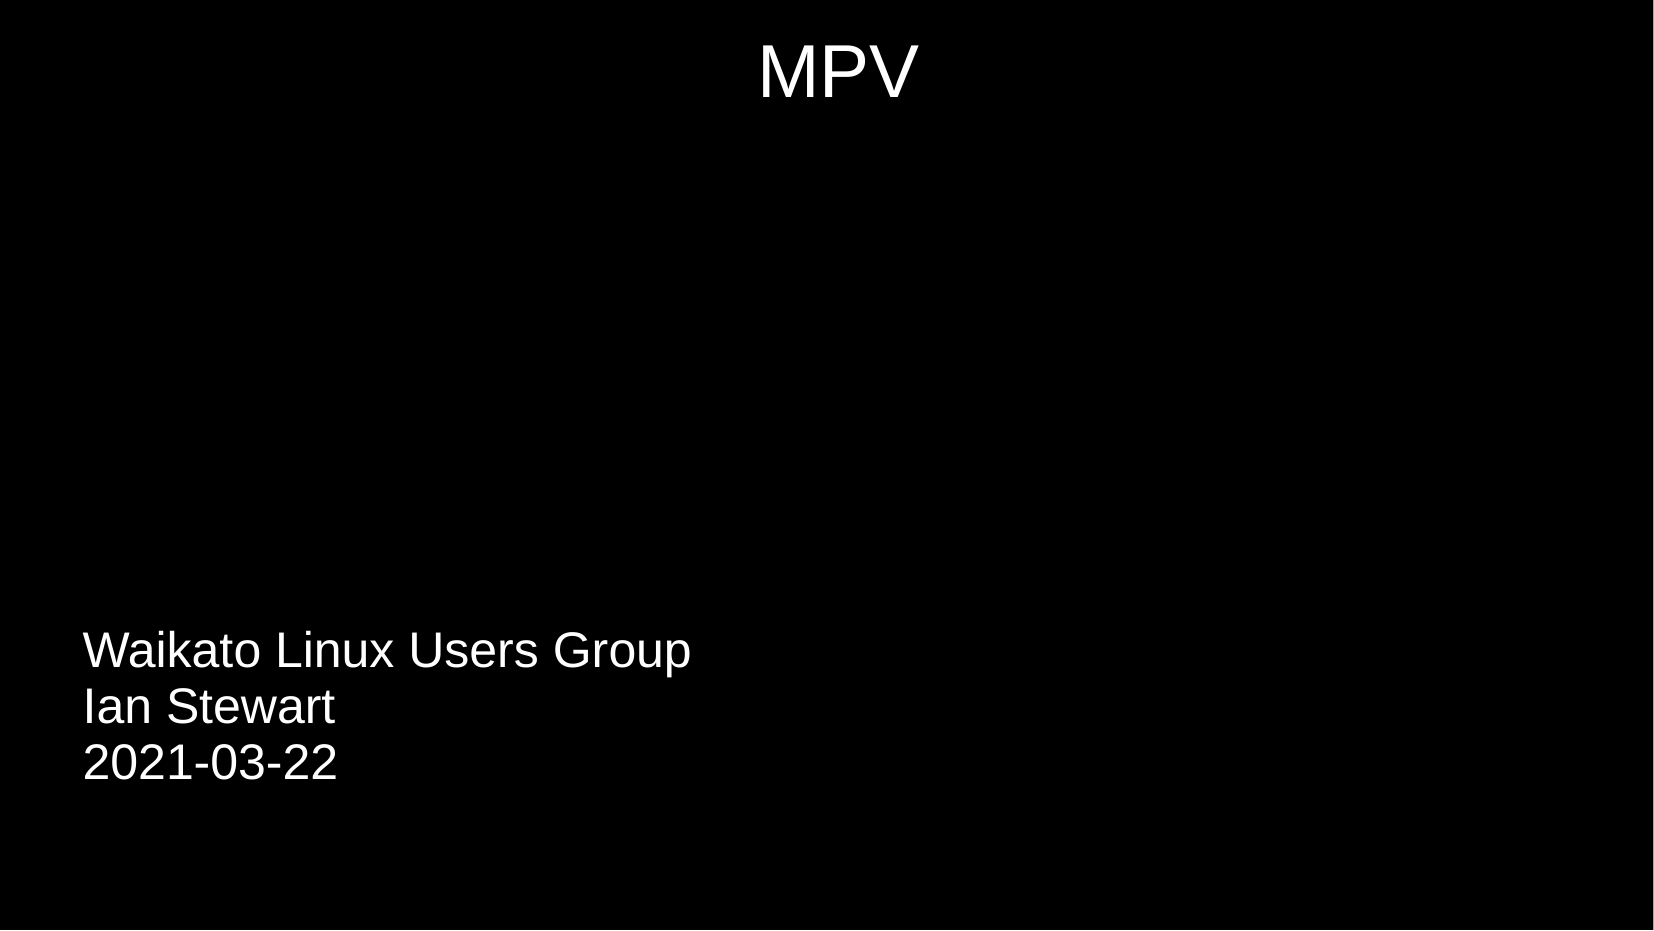

# MPV
Waikato Linux Users Group
Ian Stewart
2021-03-22